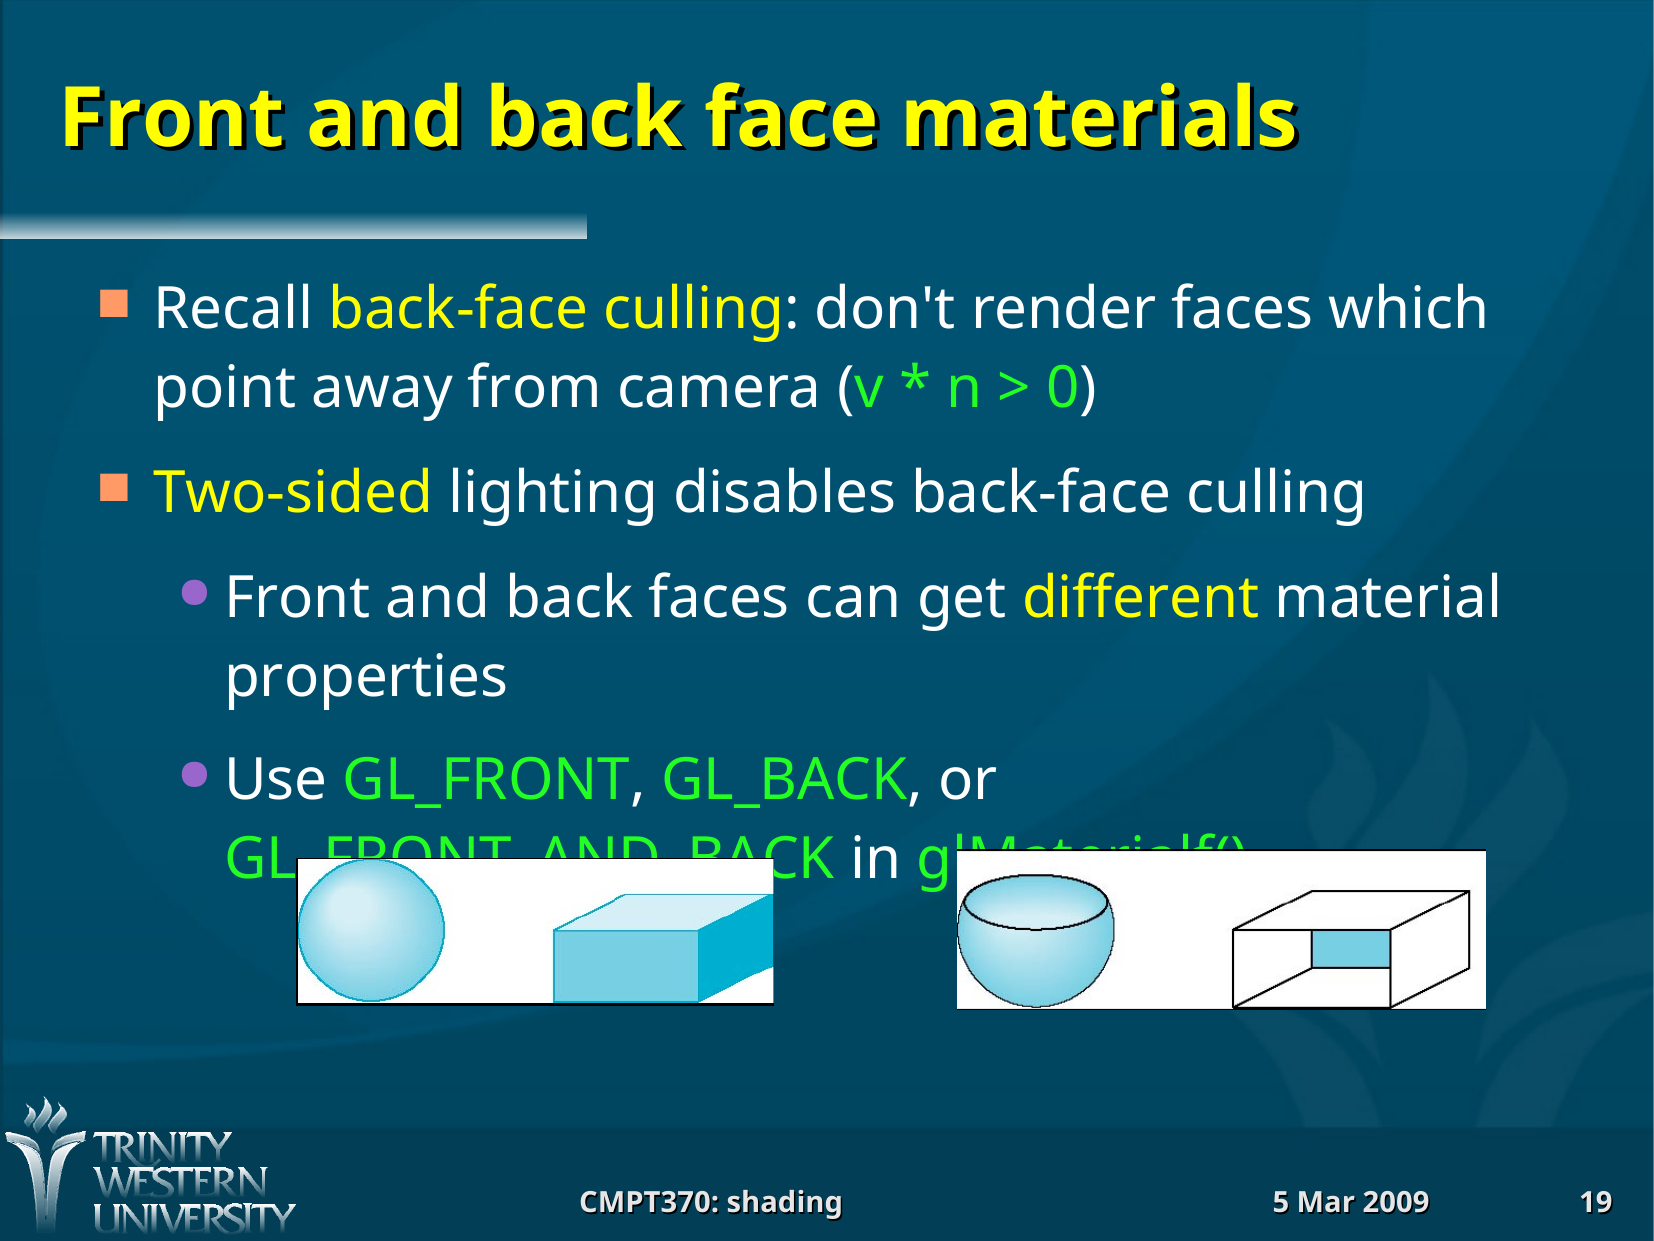

# Front and back face materials
Recall back-face culling: don't render faces which point away from camera (v * n > 0)
Two-sided lighting disables back-face culling
Front and back faces can get different material properties
Use GL_FRONT, GL_BACK, or GL_FRONT_AND_BACK in glMaterialf()
CMPT370: shading
5 Mar 2009
19